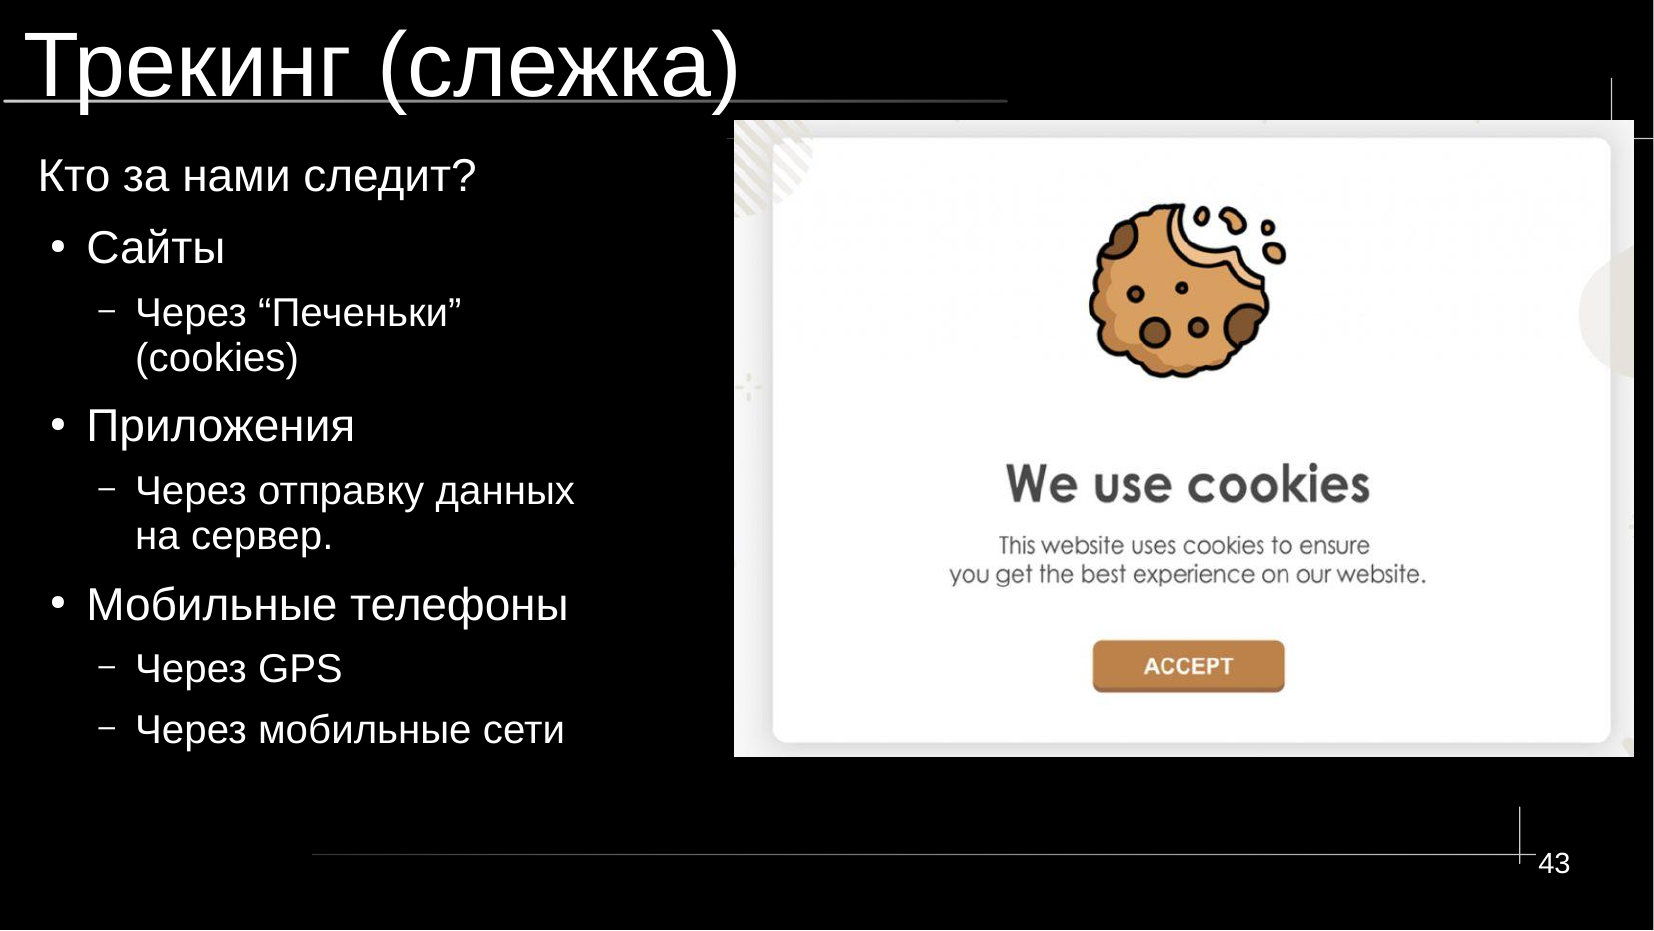

# Трекинг (слежка)
Кто за нами следит?
Сайты
Через “Печеньки”
(cookies)
Приложения
Через отправку данных
на сервер.
Мобильные телефоны
Через GPS
Через мобильные сети
43